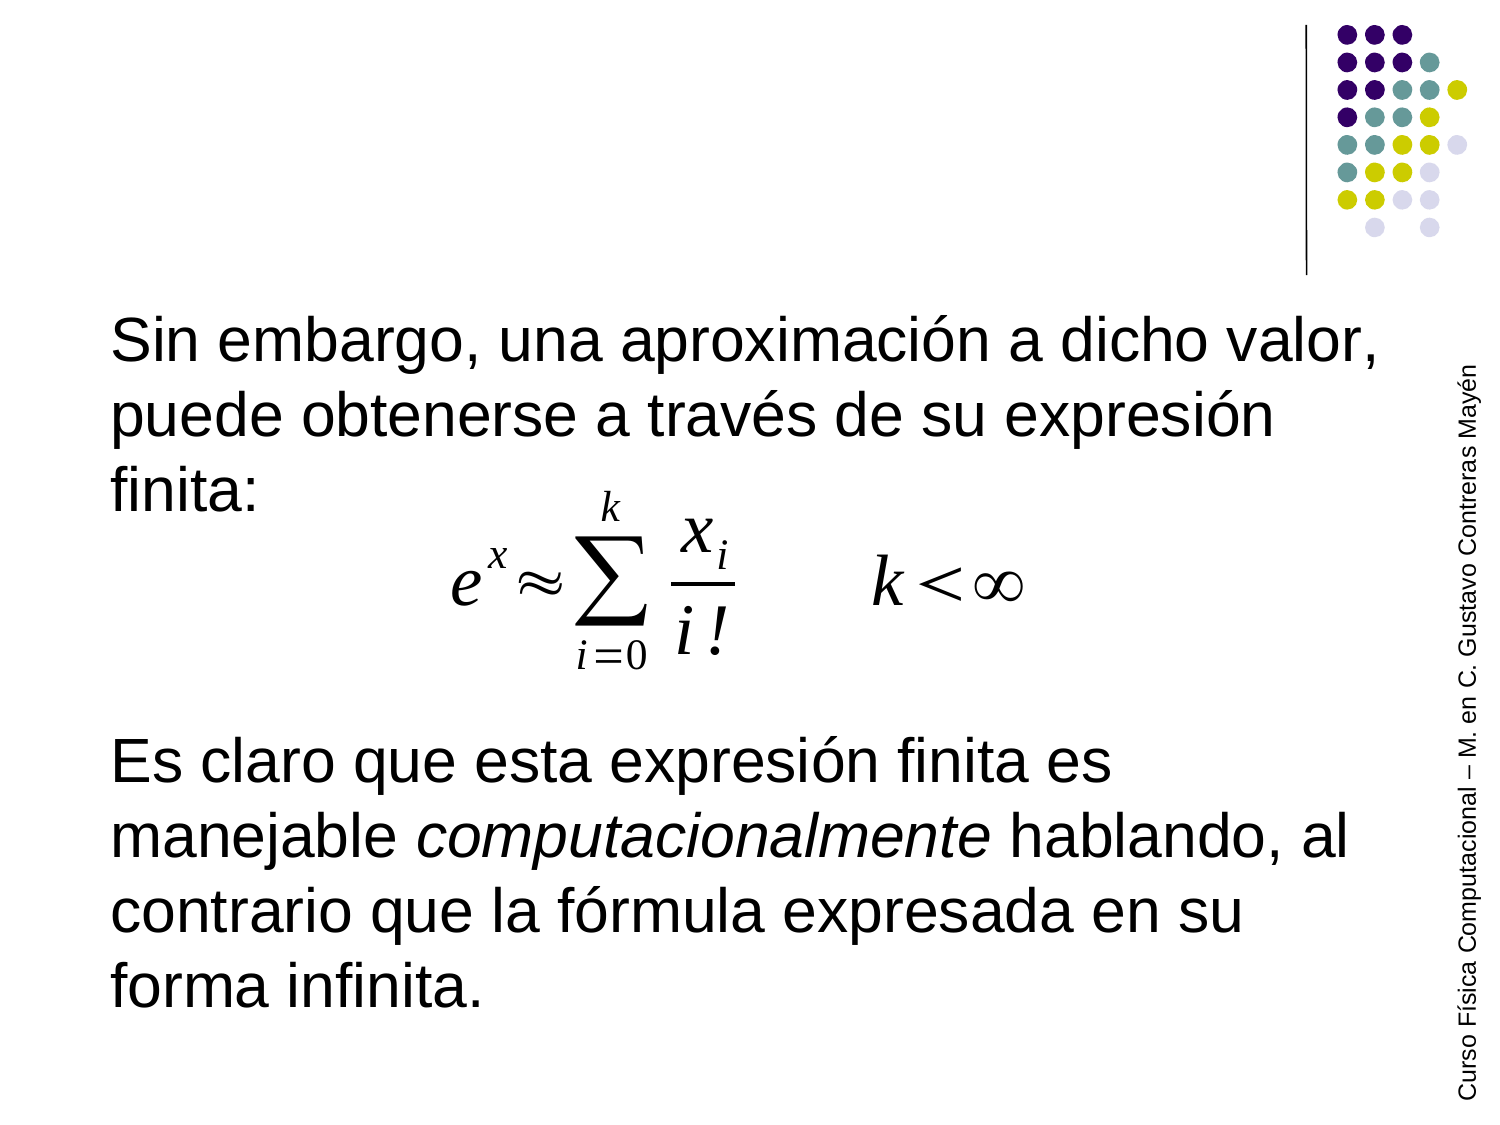

Sin embargo, una aproximación a dicho valor, puede obtenerse a través de su expresión finita:
Es claro que esta expresión finita es manejable computacionalmente hablando, al contrario que la fórmula expresada en su forma infinita.